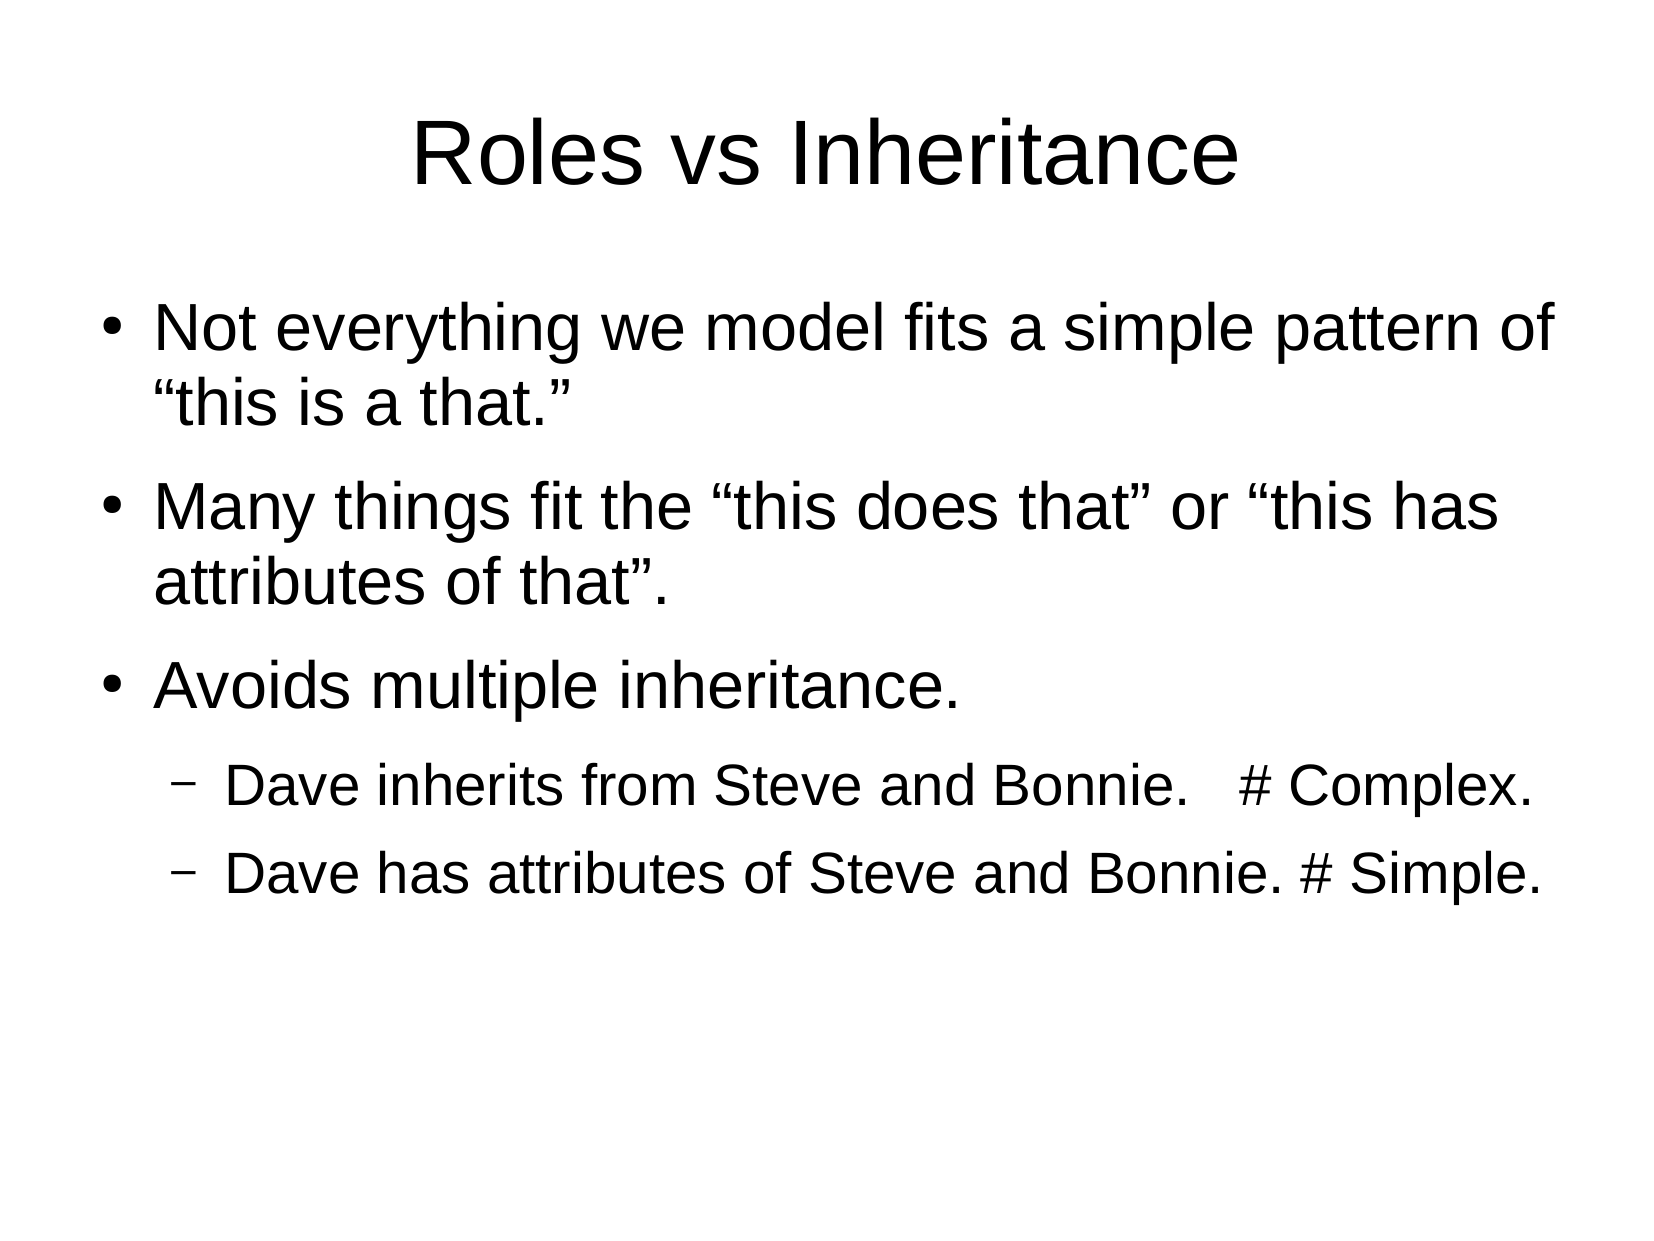

# Roles vs Inheritance
Not everything we model fits a simple pattern of “this is a that.”
Many things fit the “this does that” or “this has attributes of that”.
Avoids multiple inheritance.
Dave inherits from Steve and Bonnie. # Complex.
Dave has attributes of Steve and Bonnie. # Simple.